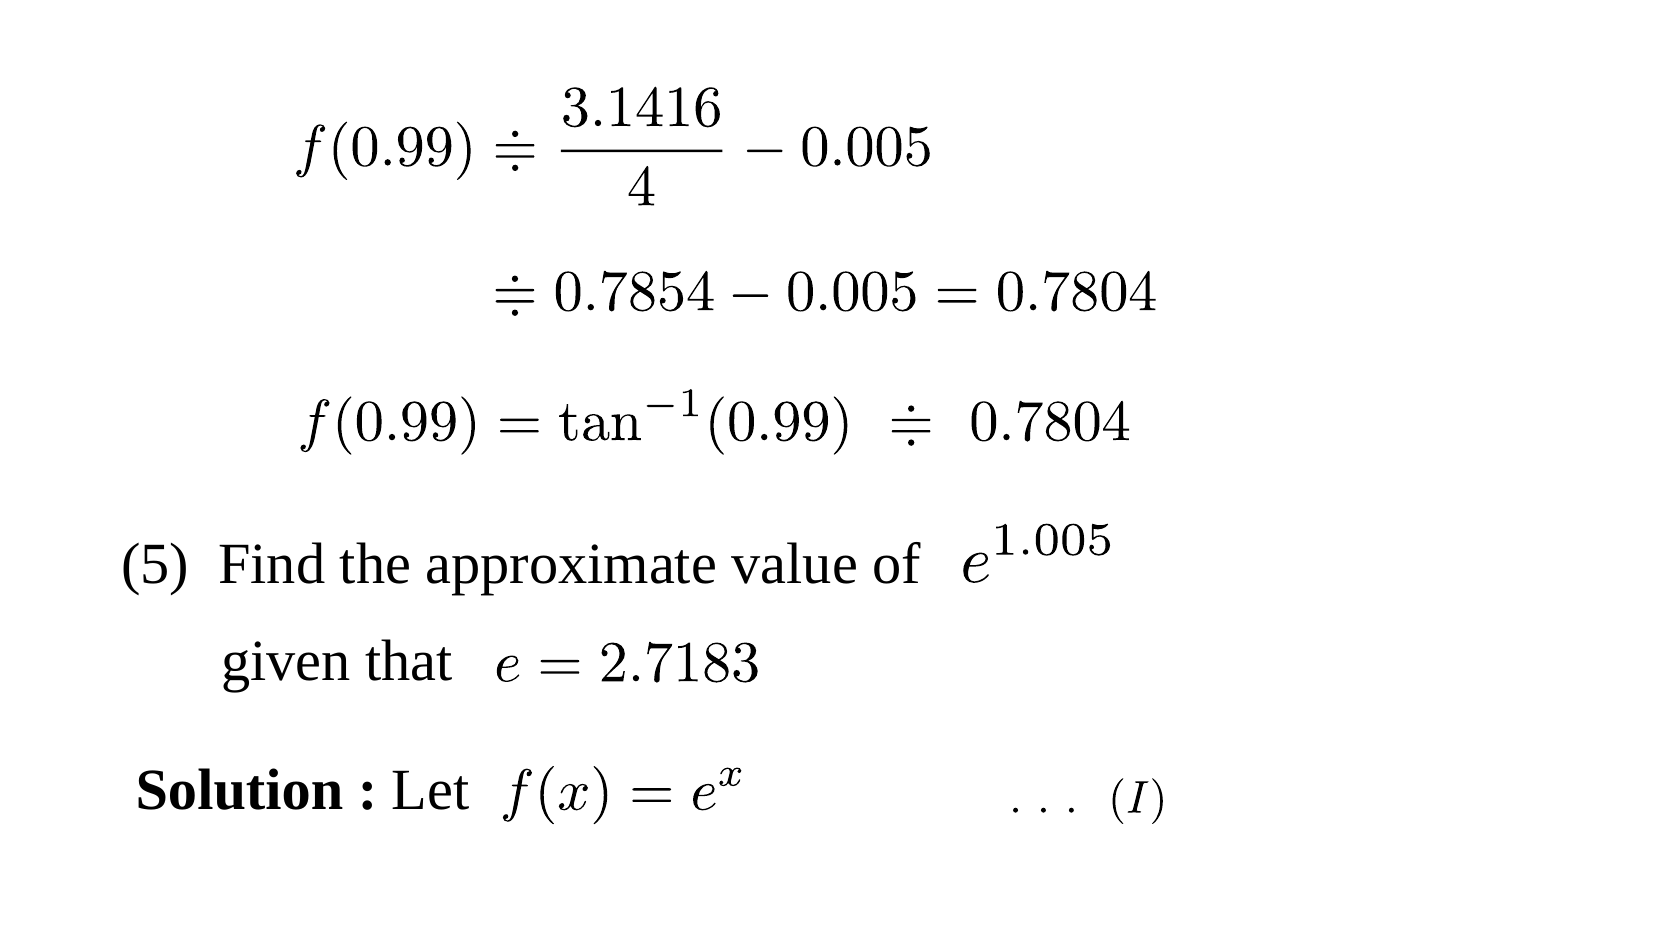

# (5) Find the approximate value of given that Solution : Let